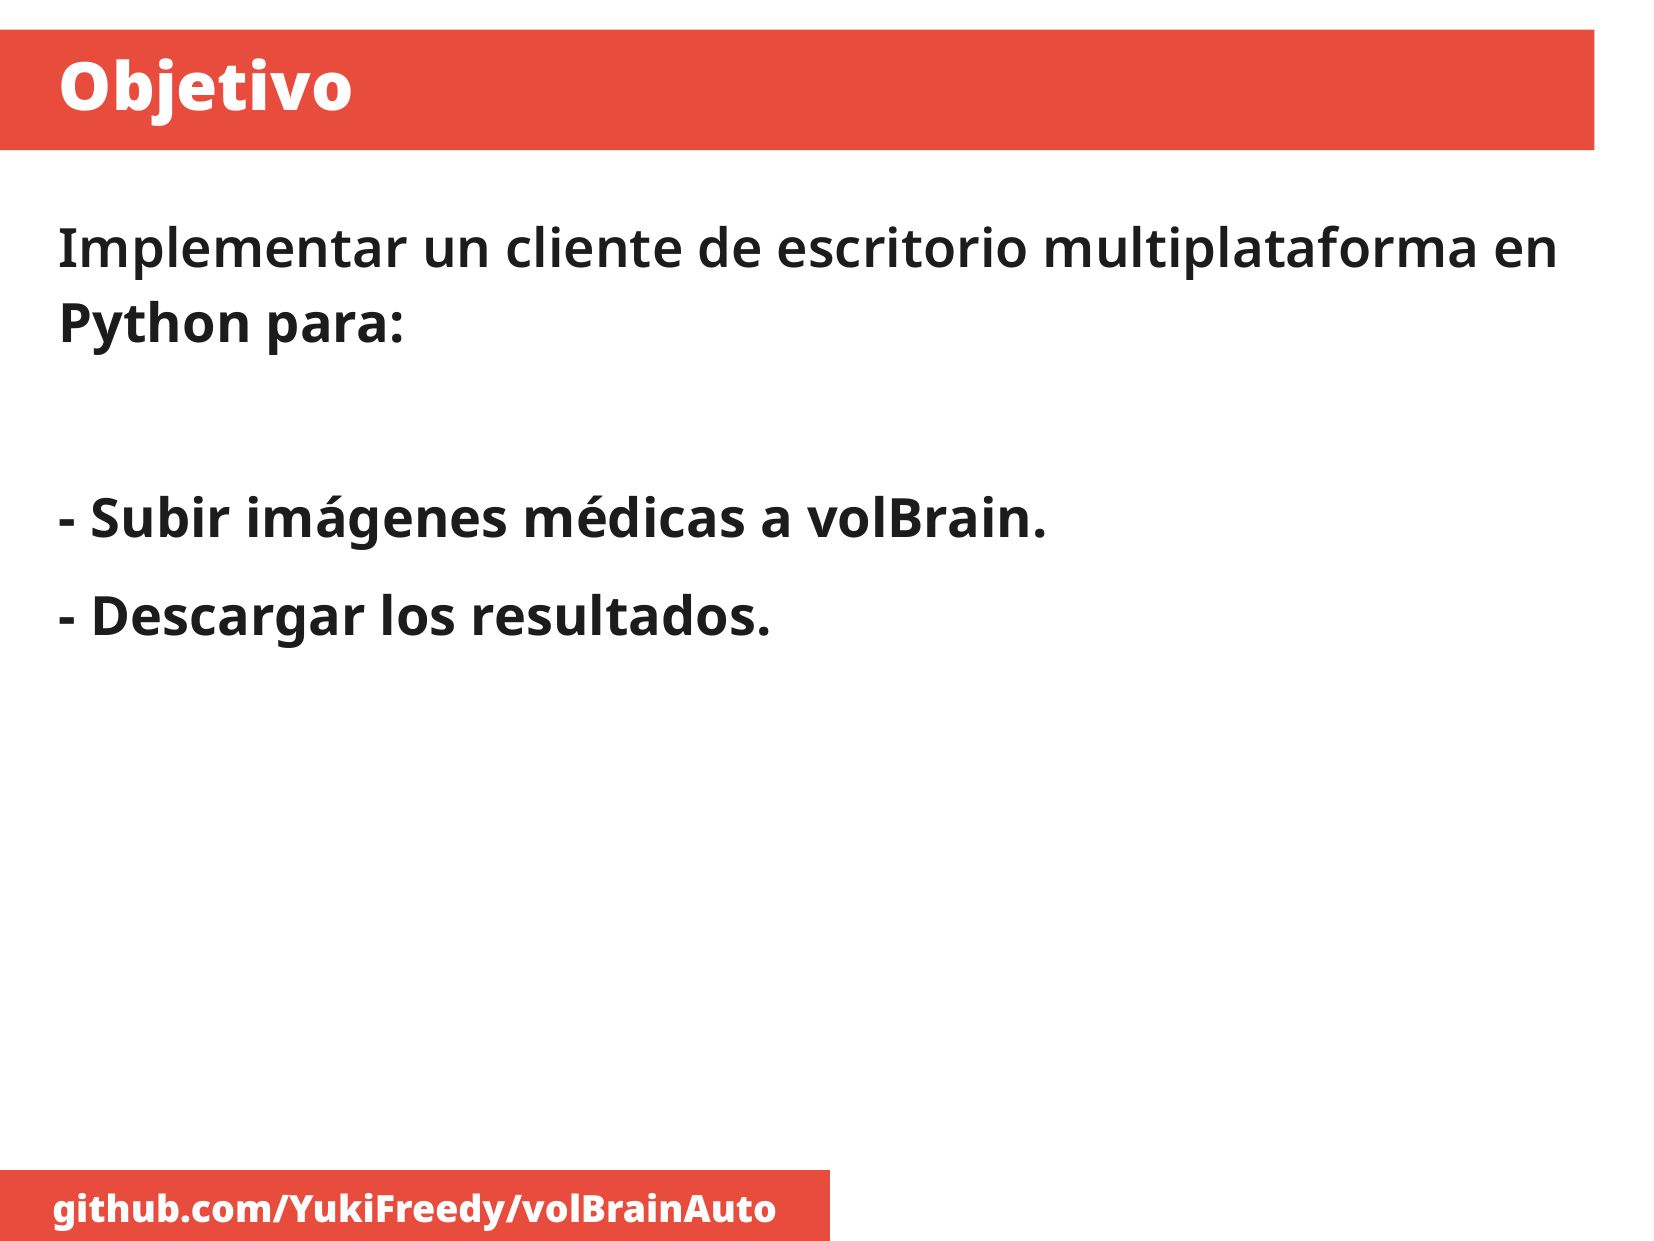

# Objetivo
Implementar un cliente de escritorio multiplataforma en Python para:
- Subir imágenes médicas a volBrain.
- Descargar los resultados.